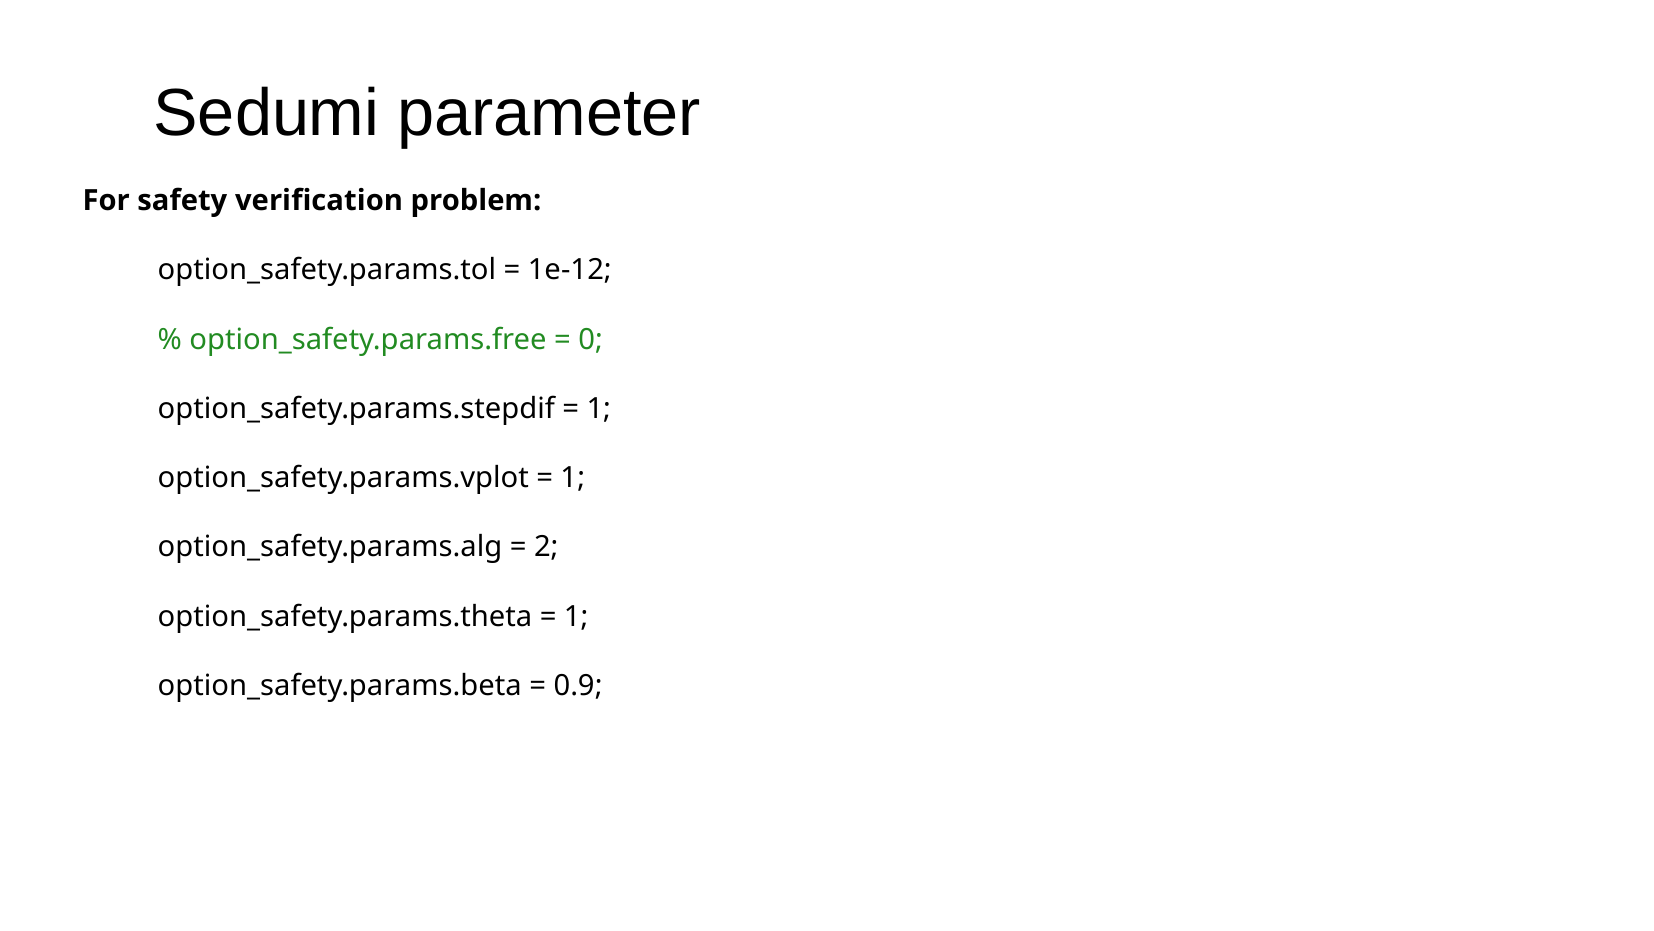

# Sedumi parameter
For safety verification problem:
 	option_safety.params.tol = 1e-12;
 	% option_safety.params.free = 0;
 	option_safety.params.stepdif = 1;
 	option_safety.params.vplot = 1;
 	option_safety.params.alg = 2;
 	option_safety.params.theta = 1;
 	option_safety.params.beta = 0.9;